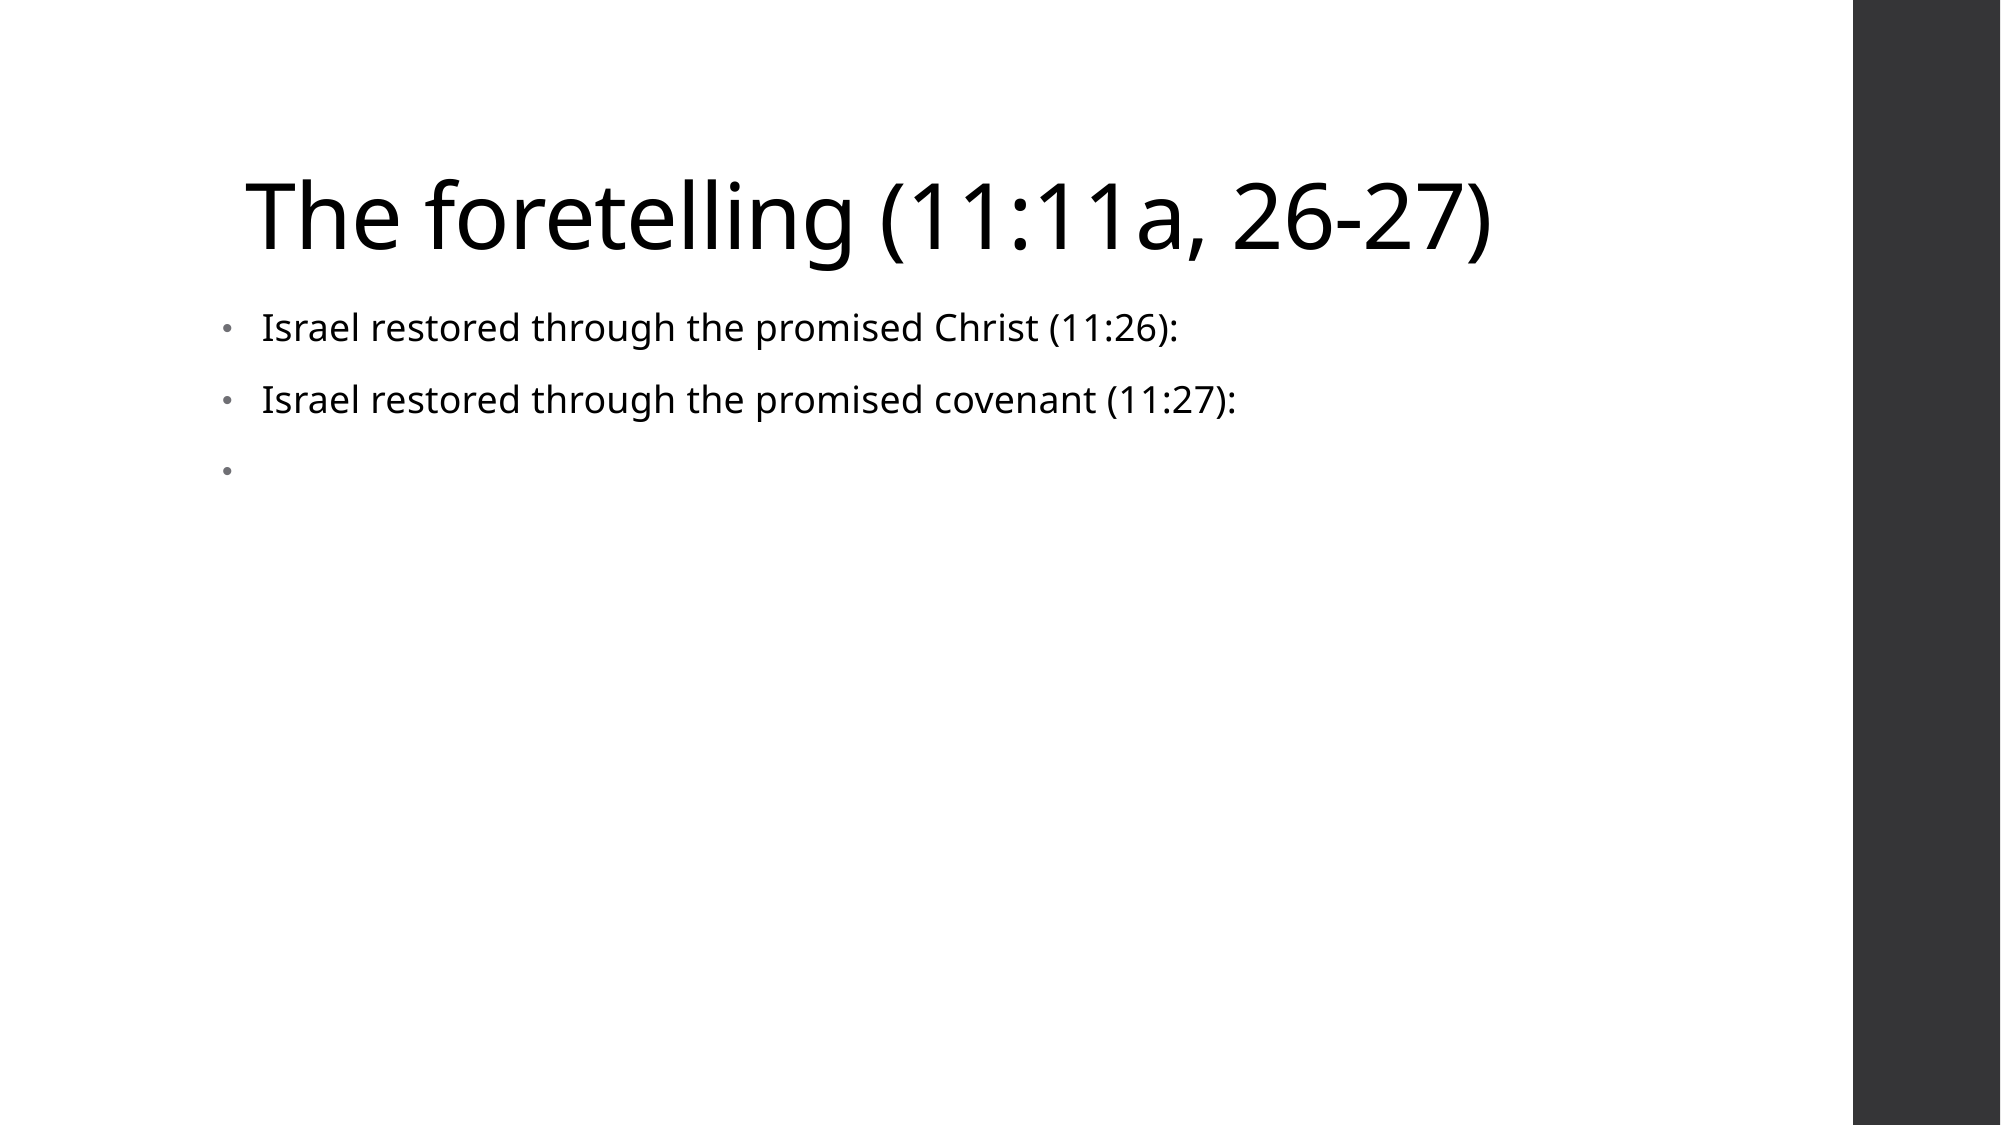

# The foretelling (11:11a, 26-27)
 Israel restored through the promised Christ (11:26):
 Israel restored through the promised covenant (11:27):